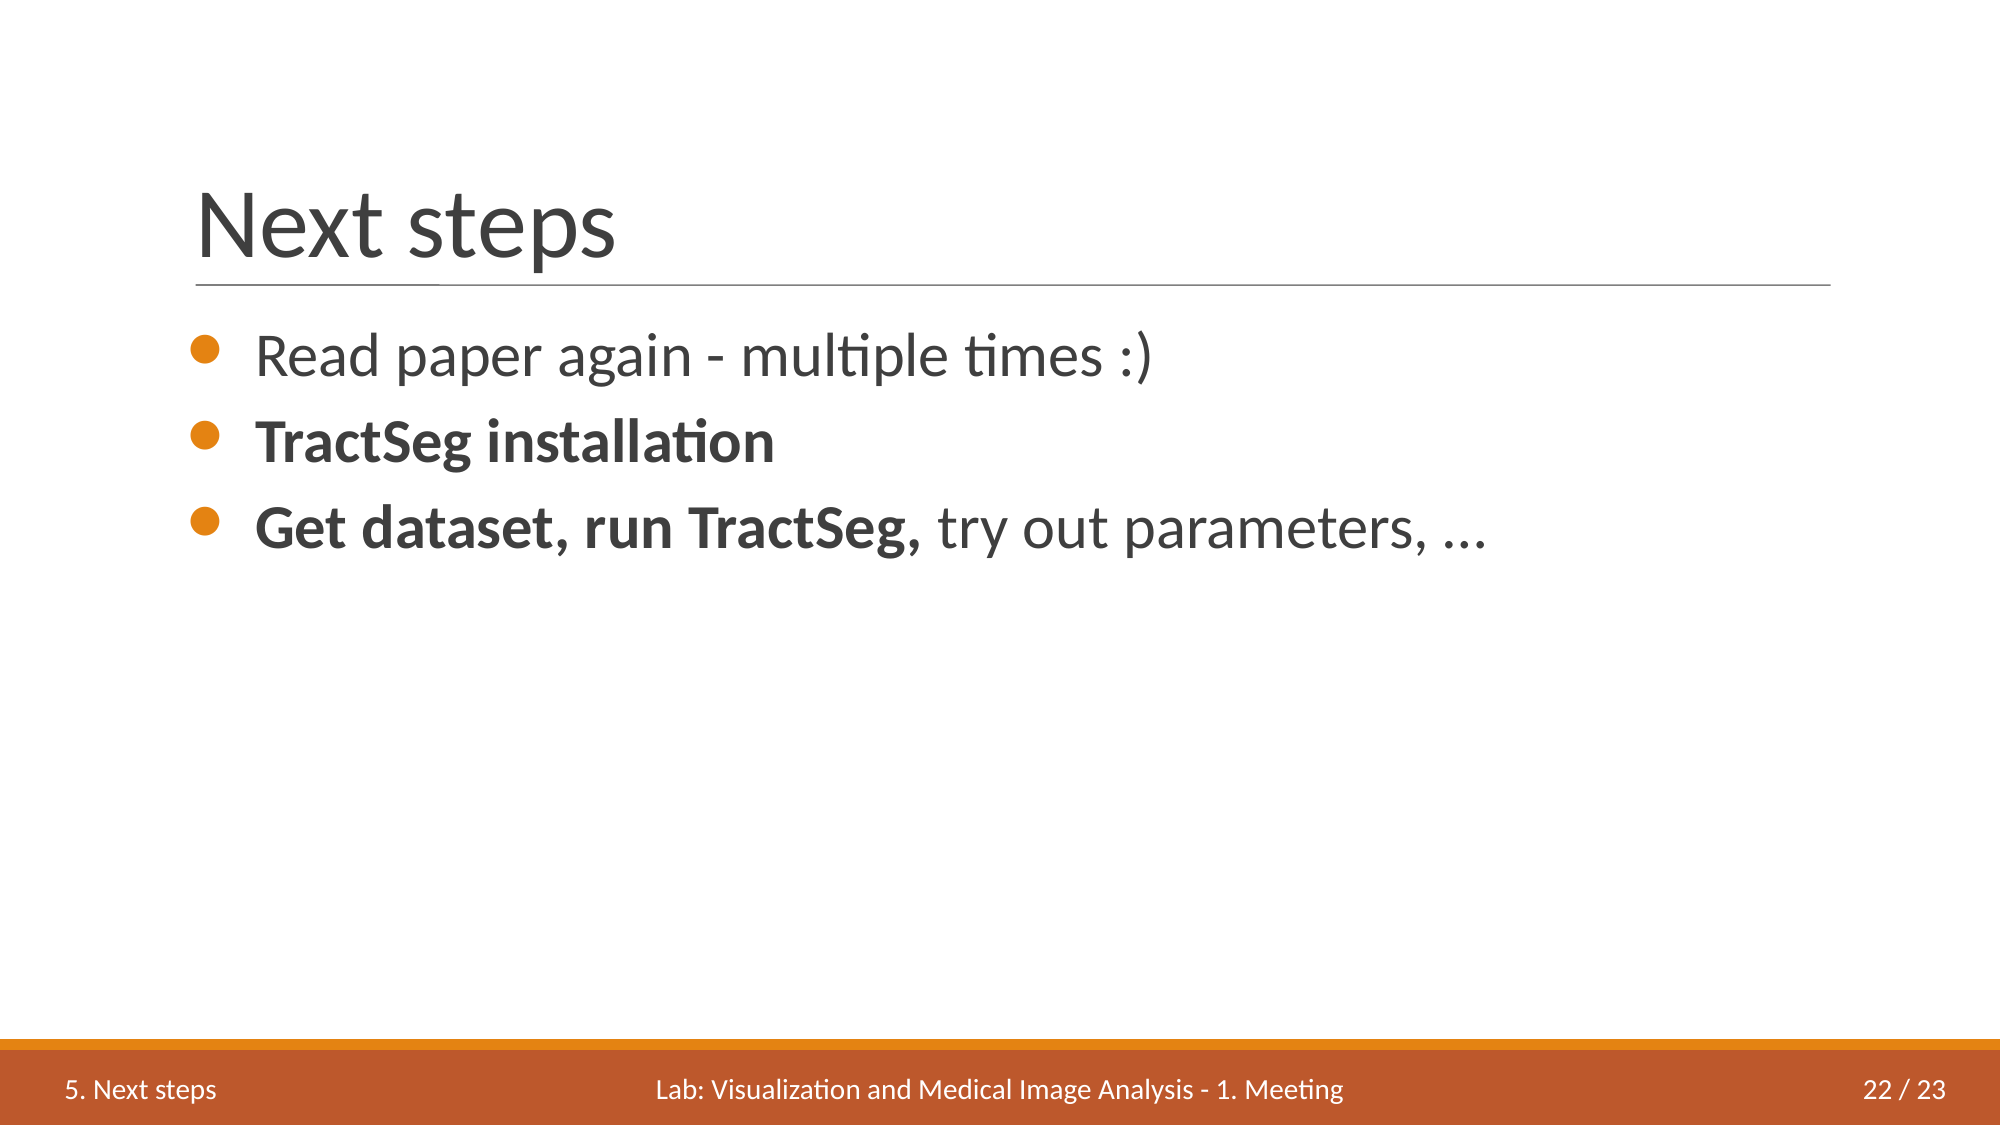

# Next steps
Read paper again - multiple times :)
TractSeg installation
Get dataset, run TractSeg, try out parameters, …
5. Next steps
Lab: Visualization and Medical Image Analysis - 1. Meeting